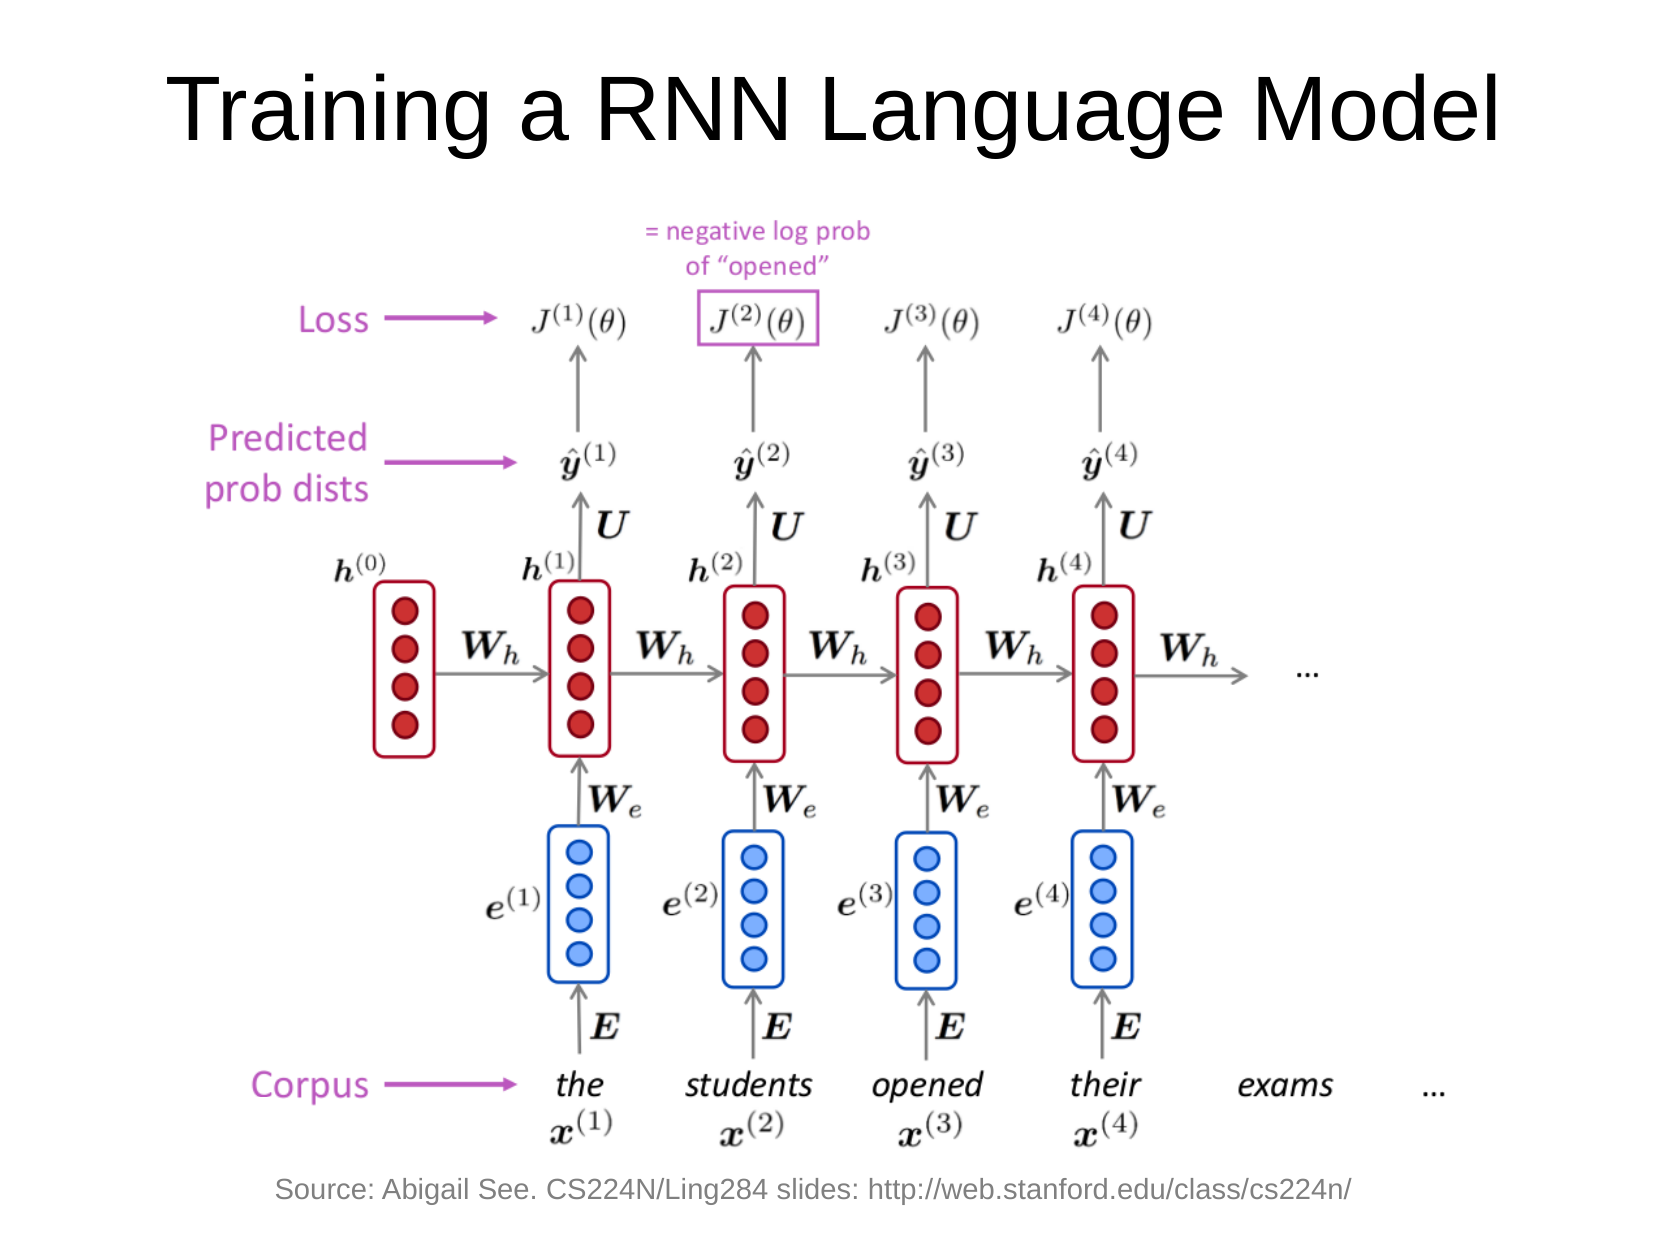

# Training a RNN Language Model
29
Source: Abigail See. CS224N/Ling284 slides: http://web.stanford.edu/class/cs224n/